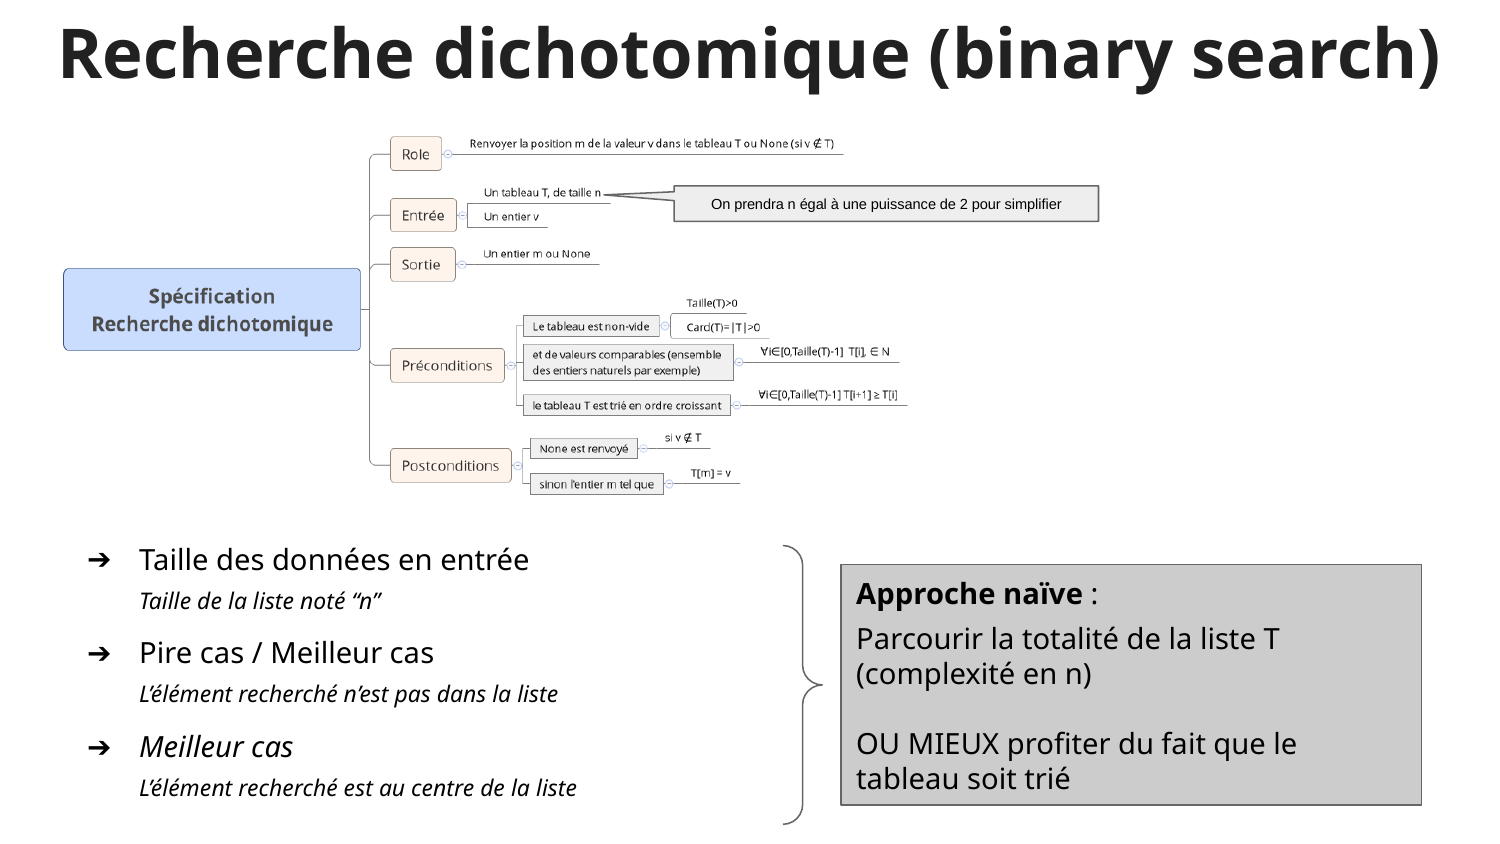

# Recherche dichotomique (binary search)
On prendra n égal à une puissance de 2 pour simplifier
Taille des données en entrée
Taille de la liste noté “n”
Pire cas / Meilleur cas
L’élément recherché n’est pas dans la liste
Meilleur cas
L’élément recherché est au centre de la liste
Approche naïve :
Parcourir la totalité de la liste T (complexité en n)
OU MIEUX profiter du fait que le tableau soit trié